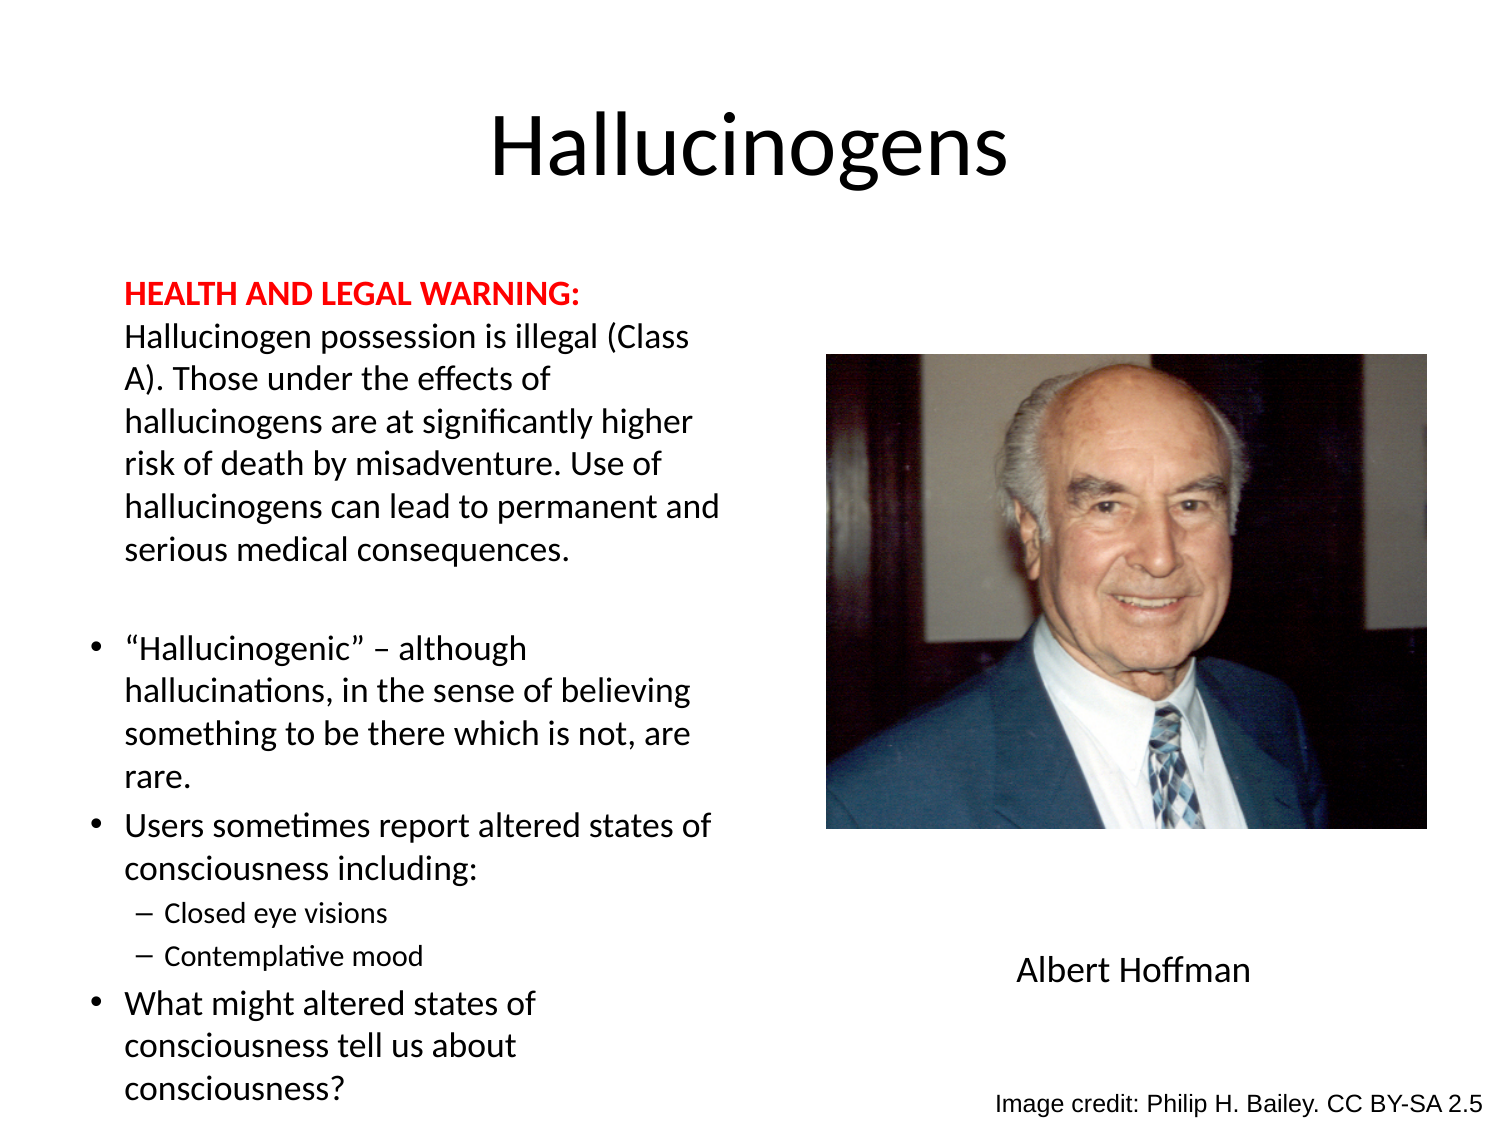

# Hallucinogens
	HEALTH AND LEGAL WARNING: Hallucinogen possession is illegal (Class A). Those under the effects of hallucinogens are at significantly higher risk of death by misadventure. Use of hallucinogens can lead to permanent and serious medical consequences.
“Hallucinogenic” – although hallucinations, in the sense of believing something to be there which is not, are rare.
Users sometimes report altered states of consciousness including:
Closed eye visions
Contemplative mood
What might altered states of consciousness tell us about consciousness?
Albert Hoffman
Image credit: Philip H. Bailey. CC BY-SA 2.5